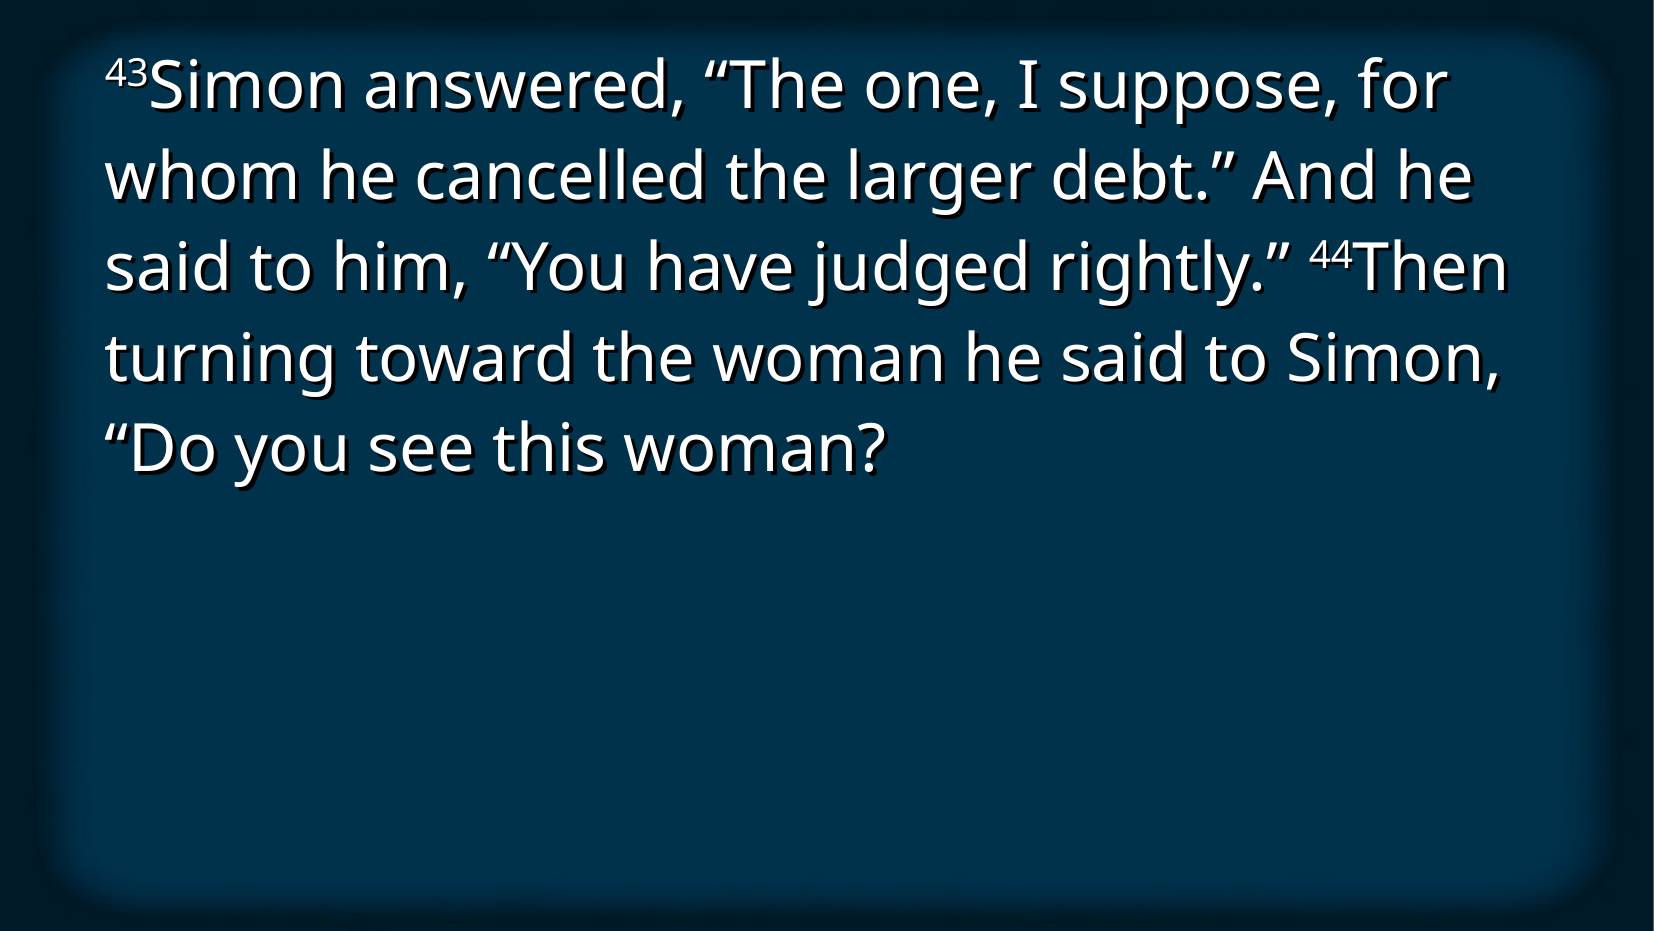

43Simon answered, “The one, I suppose, for whom he cancelled the larger debt.” And he said to him, “You have judged rightly.” 44Then turning toward the woman he said to Simon, “Do you see this woman?